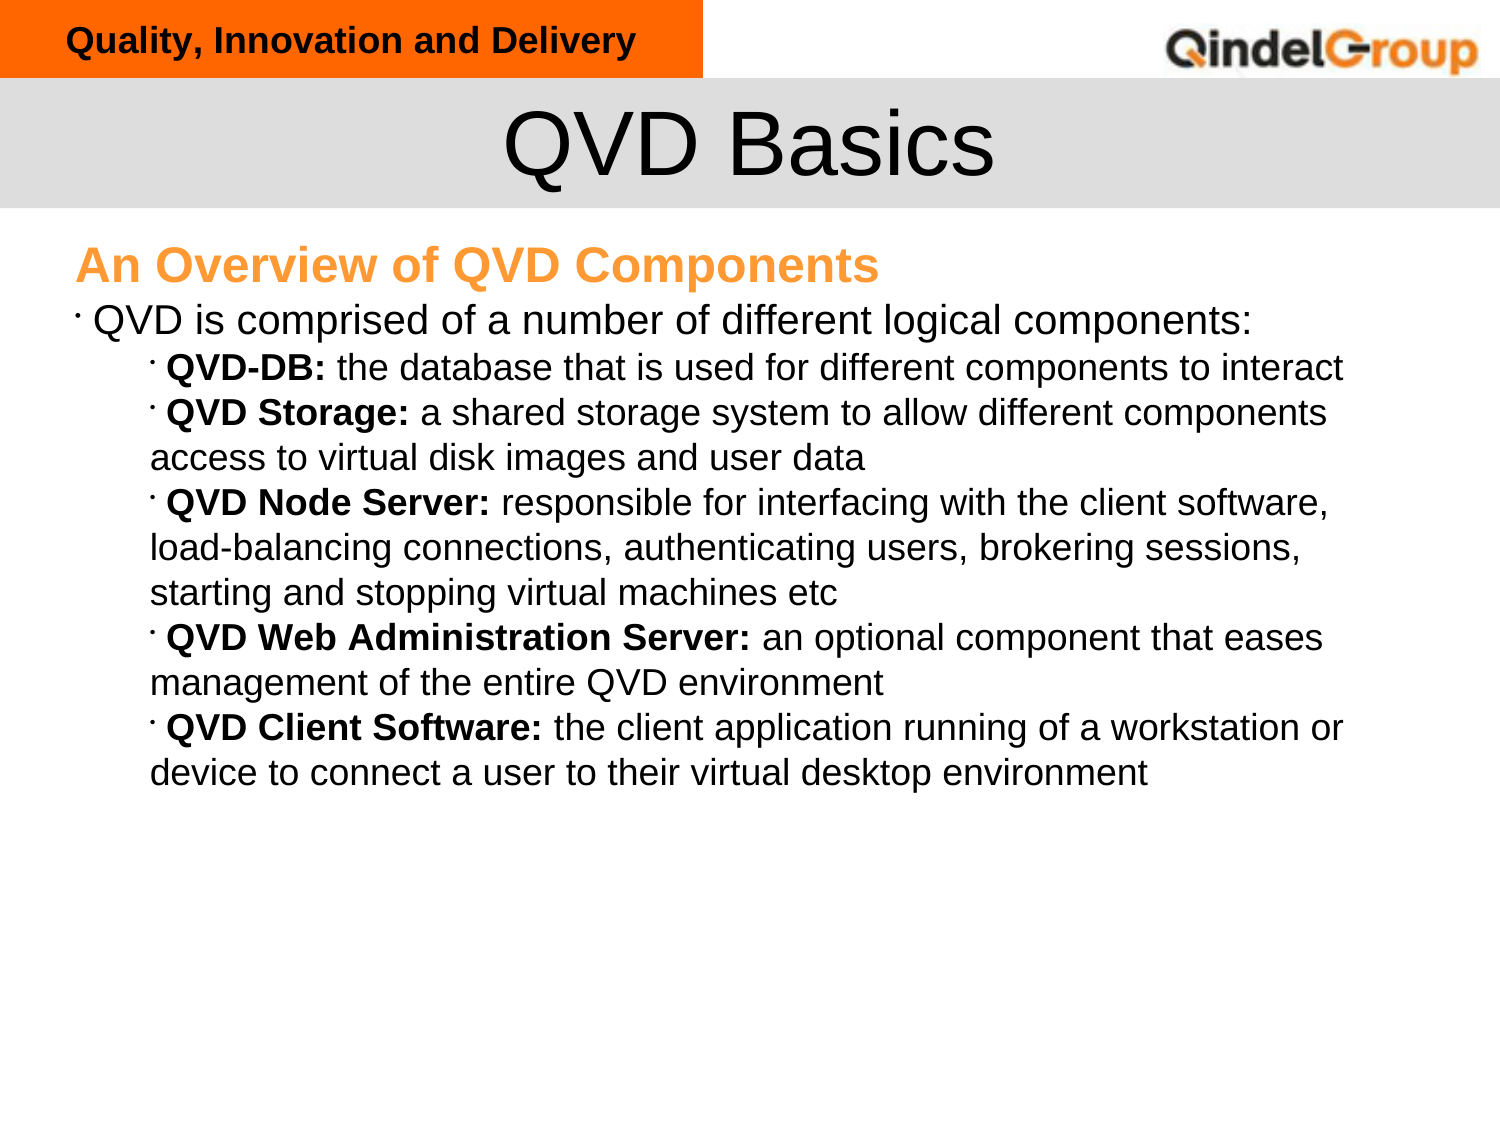

# QVD Basics
An Overview of QVD Components
 QVD is comprised of a number of different logical components:
 QVD-DB: the database that is used for different components to interact
 QVD Storage: a shared storage system to allow different components access to virtual disk images and user data
 QVD Node Server: responsible for interfacing with the client software, load-balancing connections, authenticating users, brokering sessions, starting and stopping virtual machines etc
 QVD Web Administration Server: an optional component that eases management of the entire QVD environment
 QVD Client Software: the client application running of a workstation or device to connect a user to their virtual desktop environment